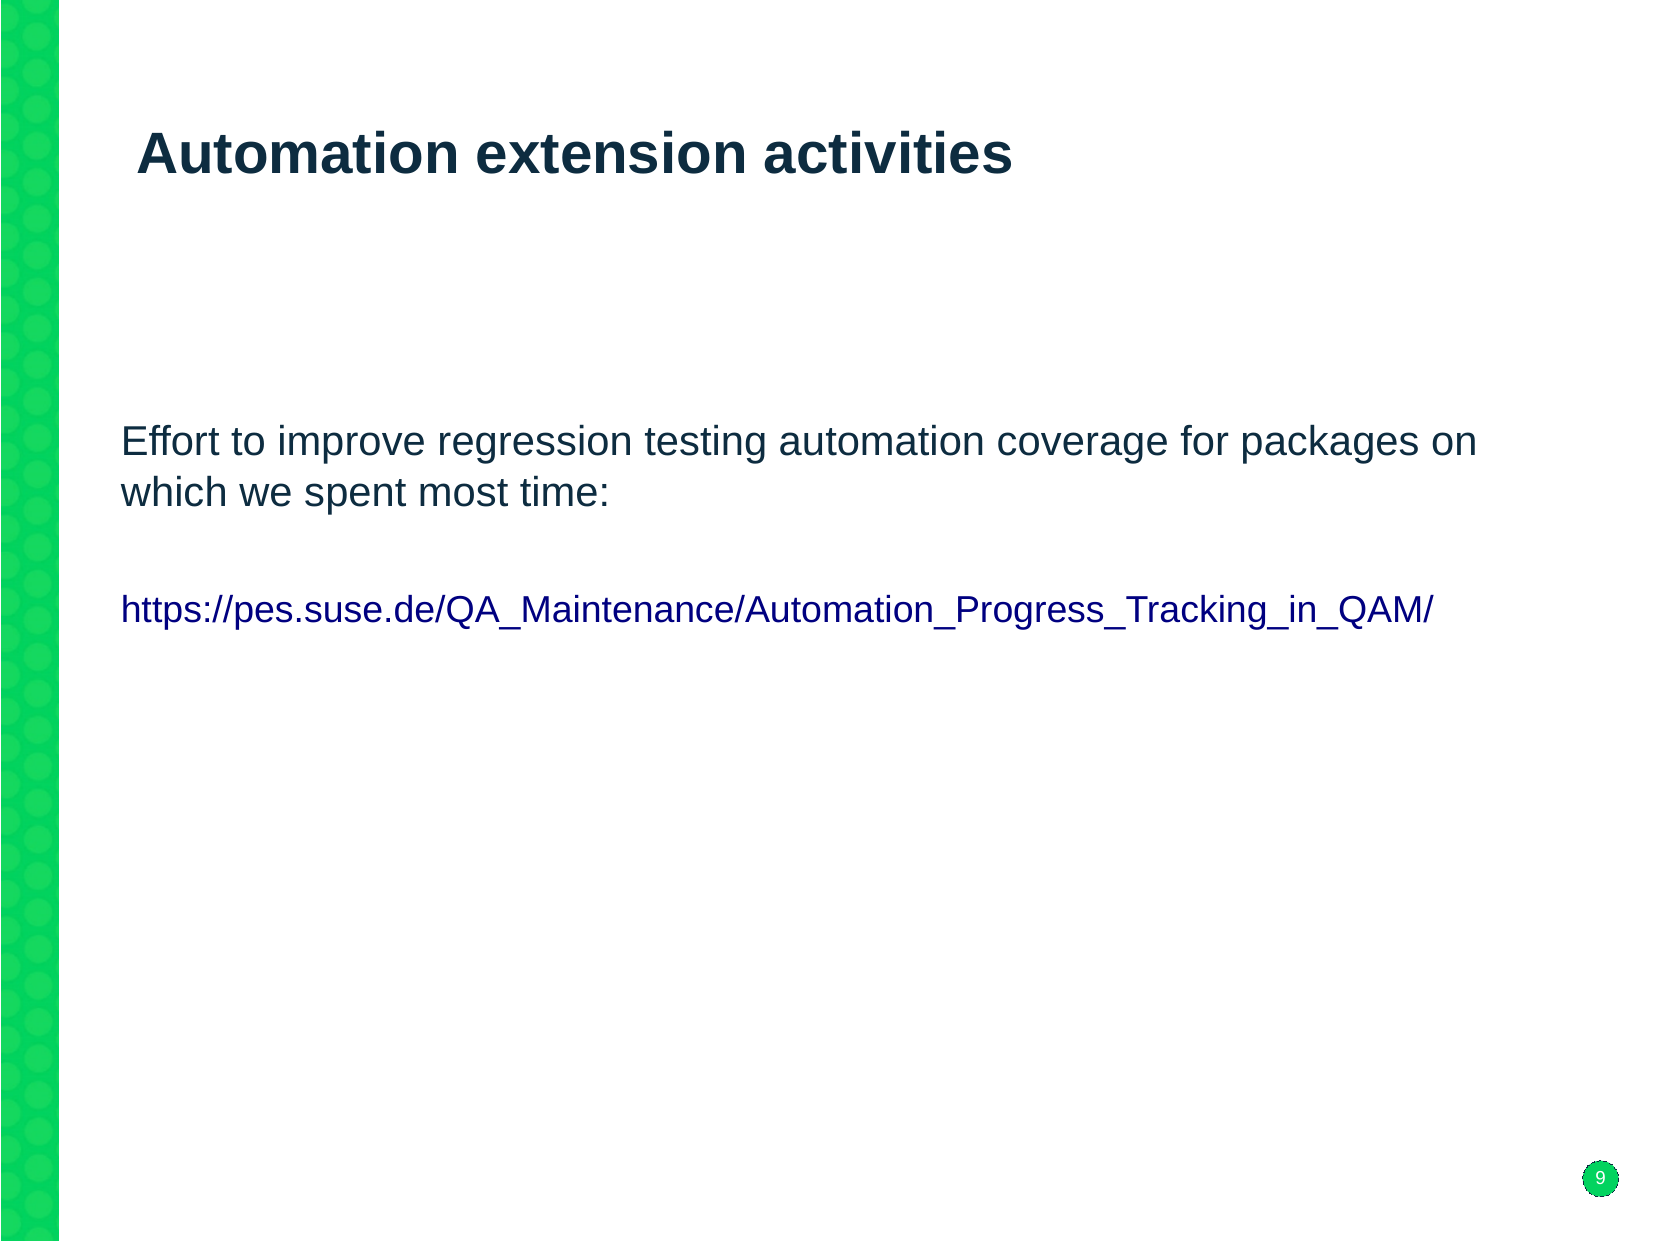

# Automation extension activities
Effort to improve regression testing automation coverage for packages on which we spent most time:
https://pes.suse.de/QA_Maintenance/Automation_Progress_Tracking_in_QAM/
9